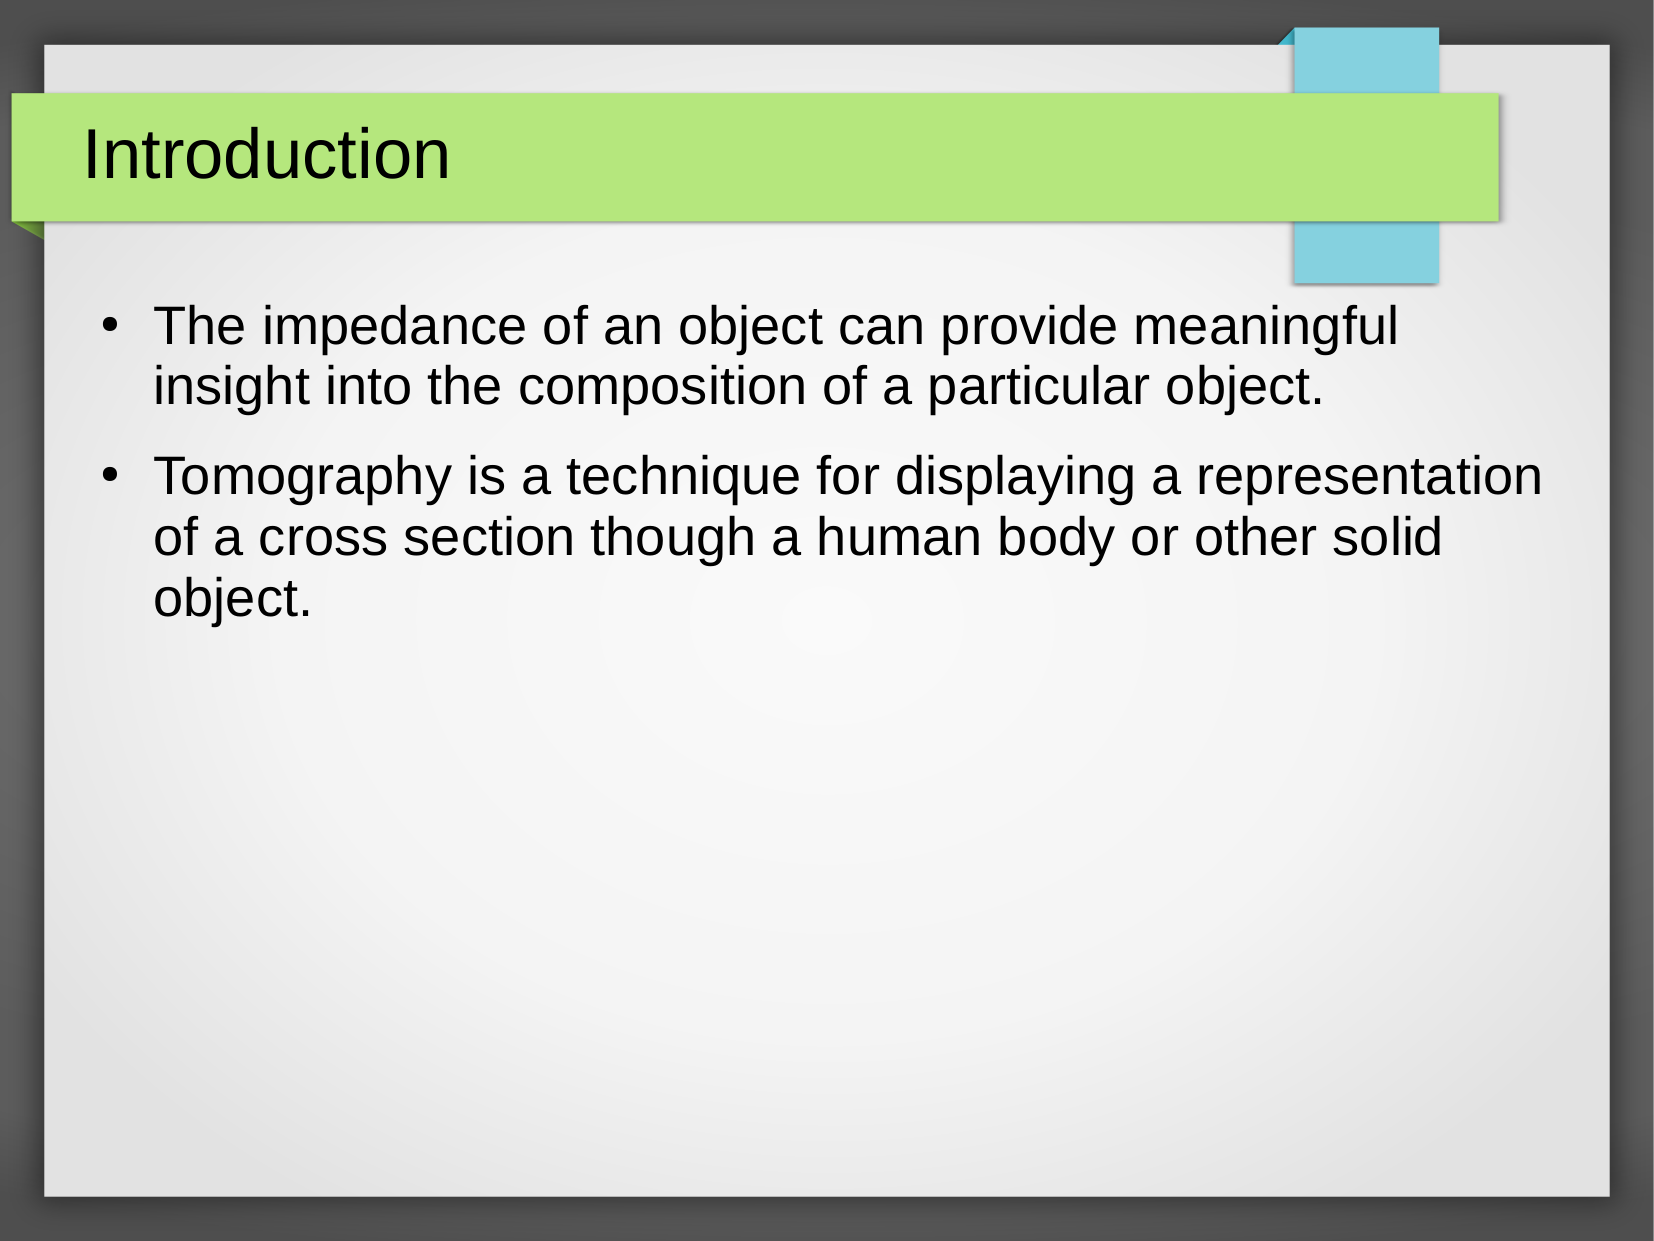

# Introduction
The impedance of an object can provide meaningful insight into the composition of a particular object.
Tomography is a technique for displaying a representation of a cross section though a human body or other solid object.